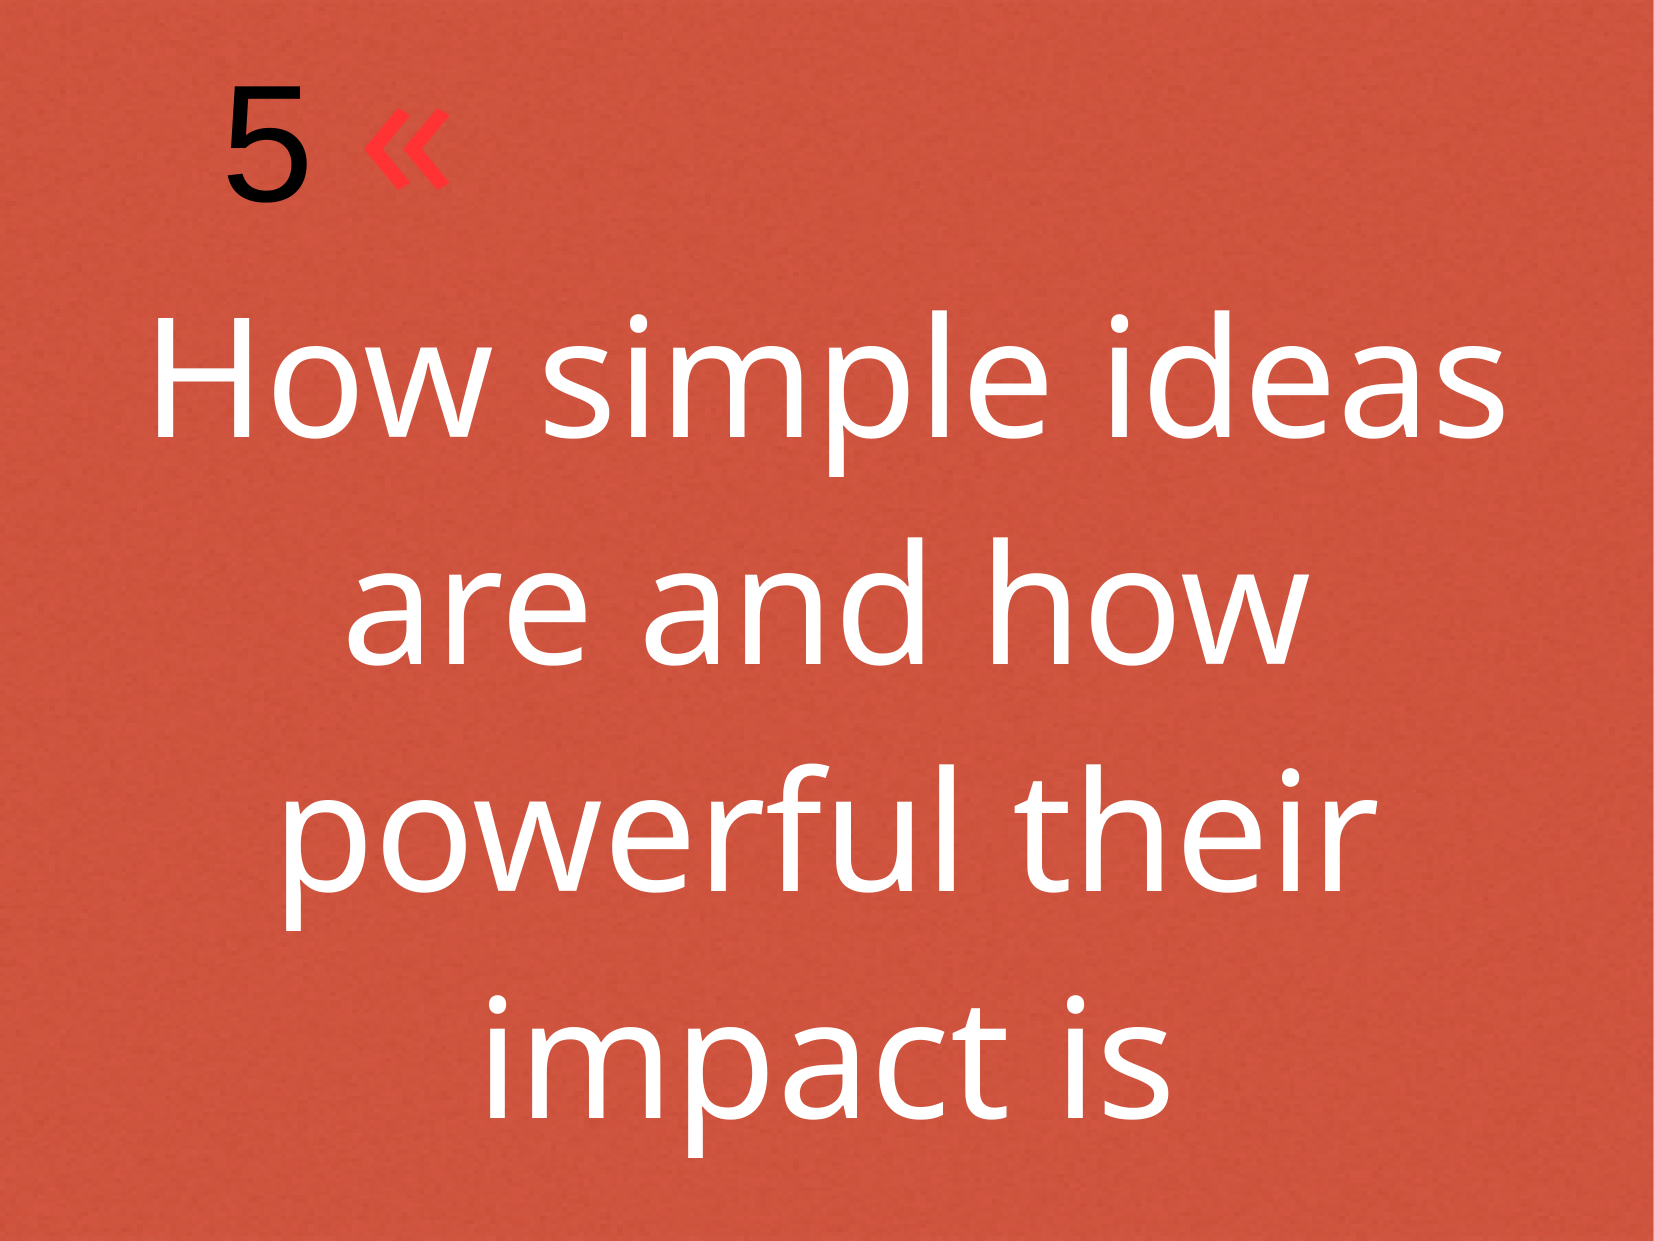

# 5 «
How simple ideas are and how powerful their impact is